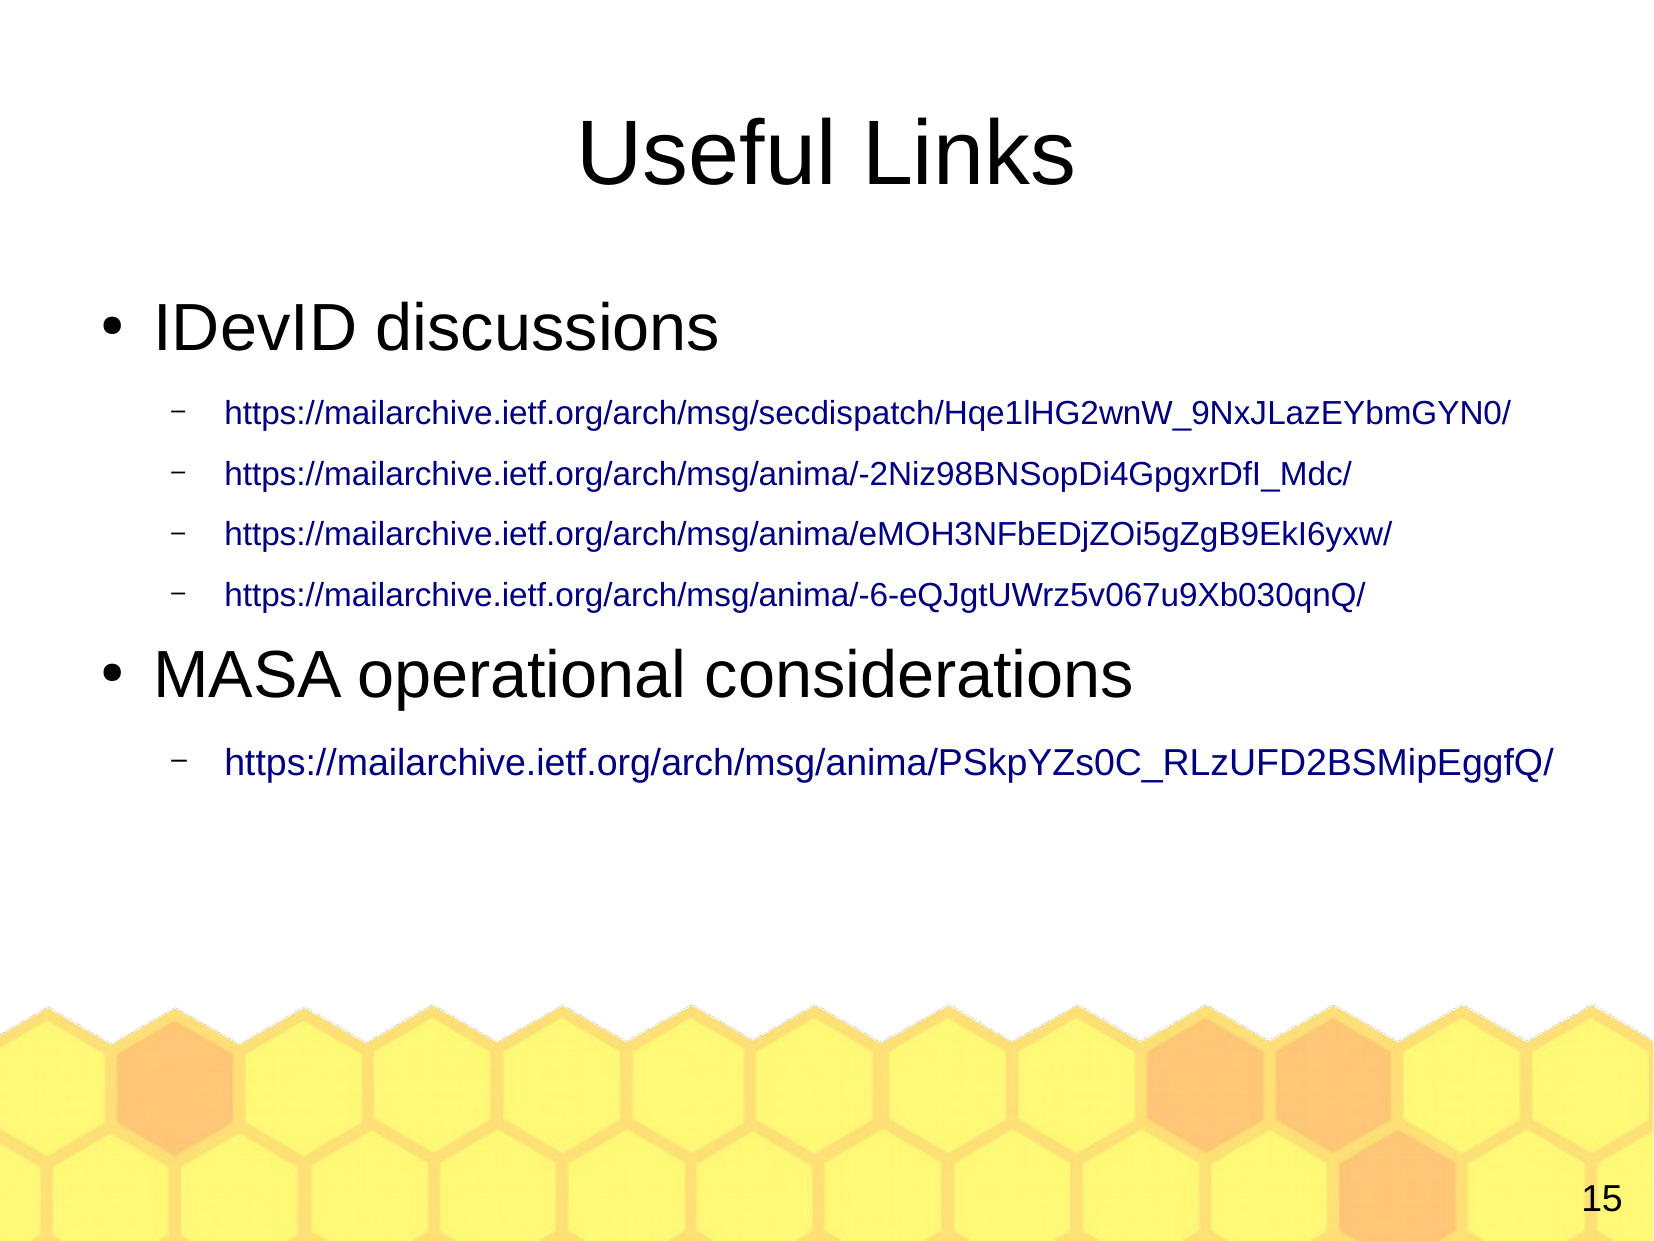

# Useful Links
IDevID discussions
https://mailarchive.ietf.org/arch/msg/secdispatch/Hqe1lHG2wnW_9NxJLazEYbmGYN0/
https://mailarchive.ietf.org/arch/msg/anima/-2Niz98BNSopDi4GpgxrDfI_Mdc/
https://mailarchive.ietf.org/arch/msg/anima/eMOH3NFbEDjZOi5gZgB9EkI6yxw/
https://mailarchive.ietf.org/arch/msg/anima/-6-eQJgtUWrz5v067u9Xb030qnQ/
MASA operational considerations
https://mailarchive.ietf.org/arch/msg/anima/PSkpYZs0C_RLzUFD2BSMipEggfQ/